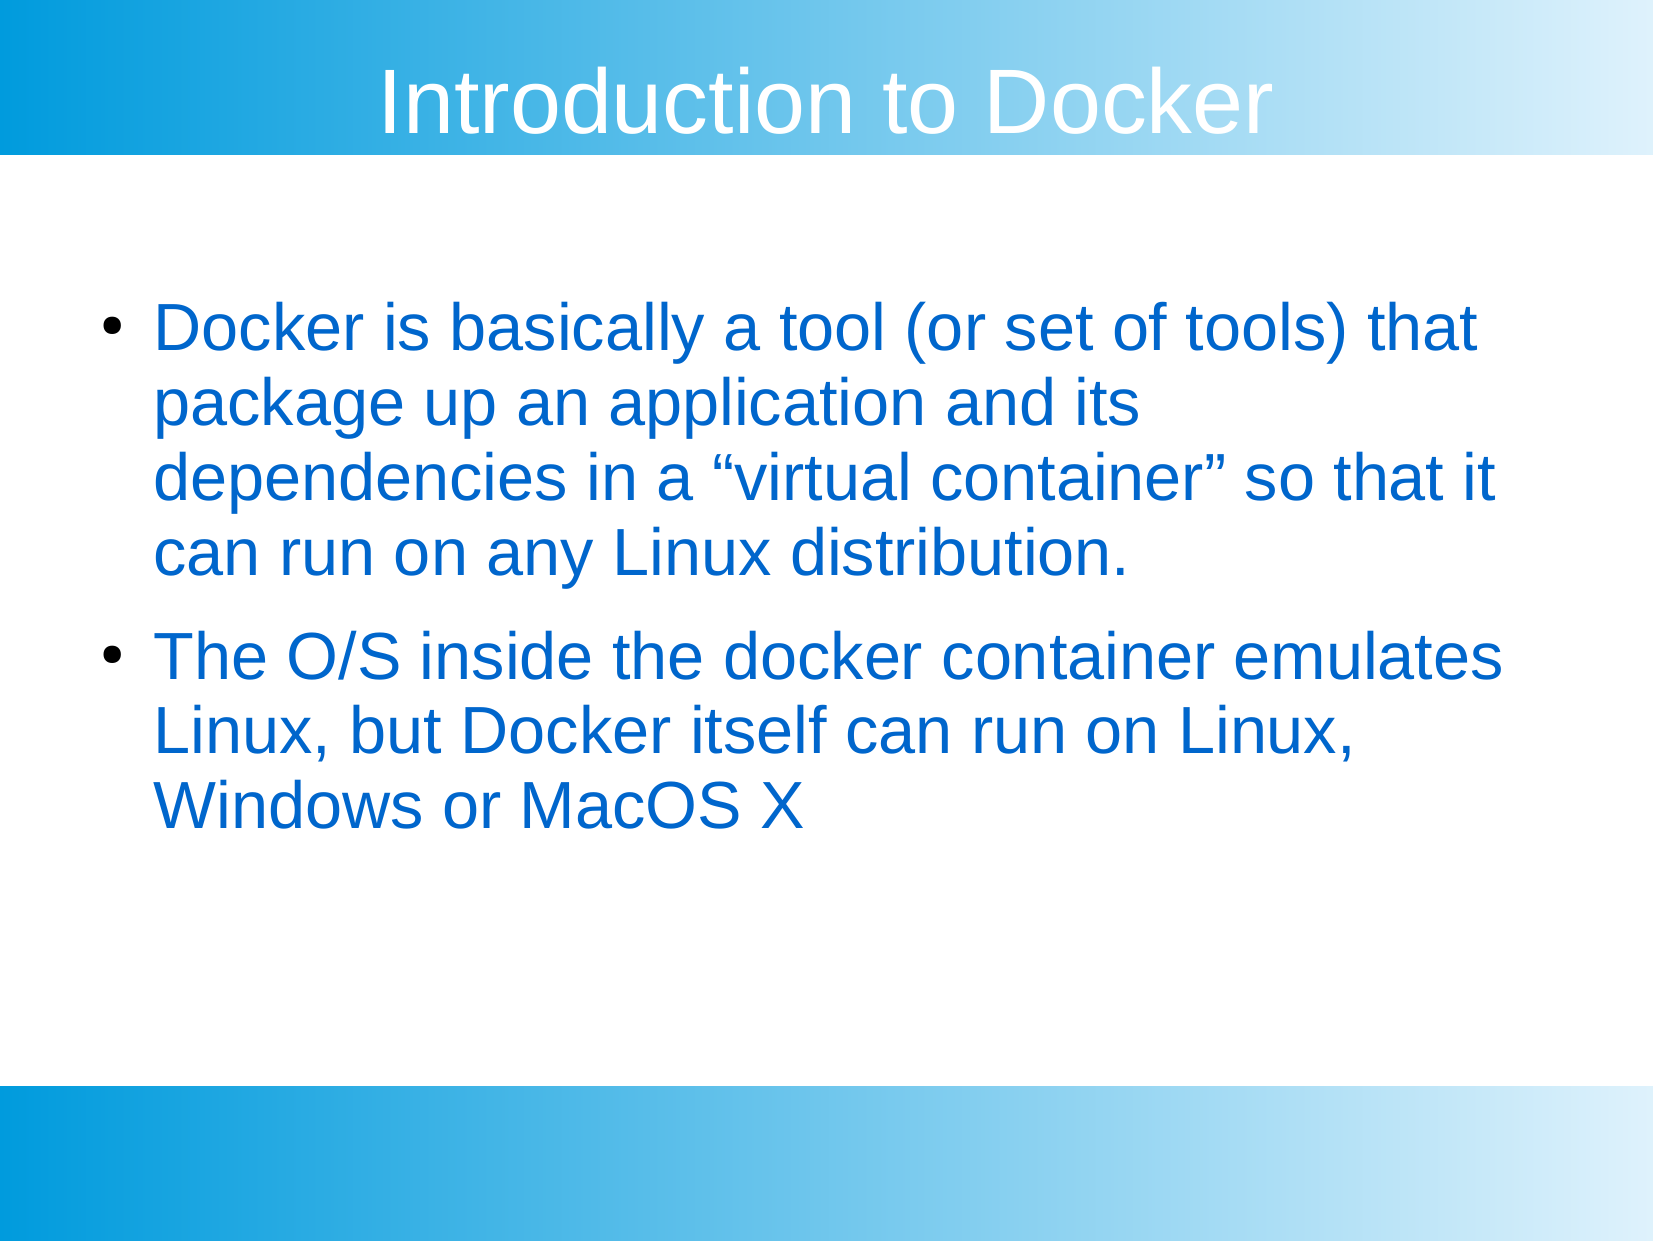

# Introduction to Docker
Docker is basically a tool (or set of tools) that package up an application and its dependencies in a “virtual container” so that it can run on any Linux distribution.
The O/S inside the docker container emulates Linux, but Docker itself can run on Linux, Windows or MacOS X